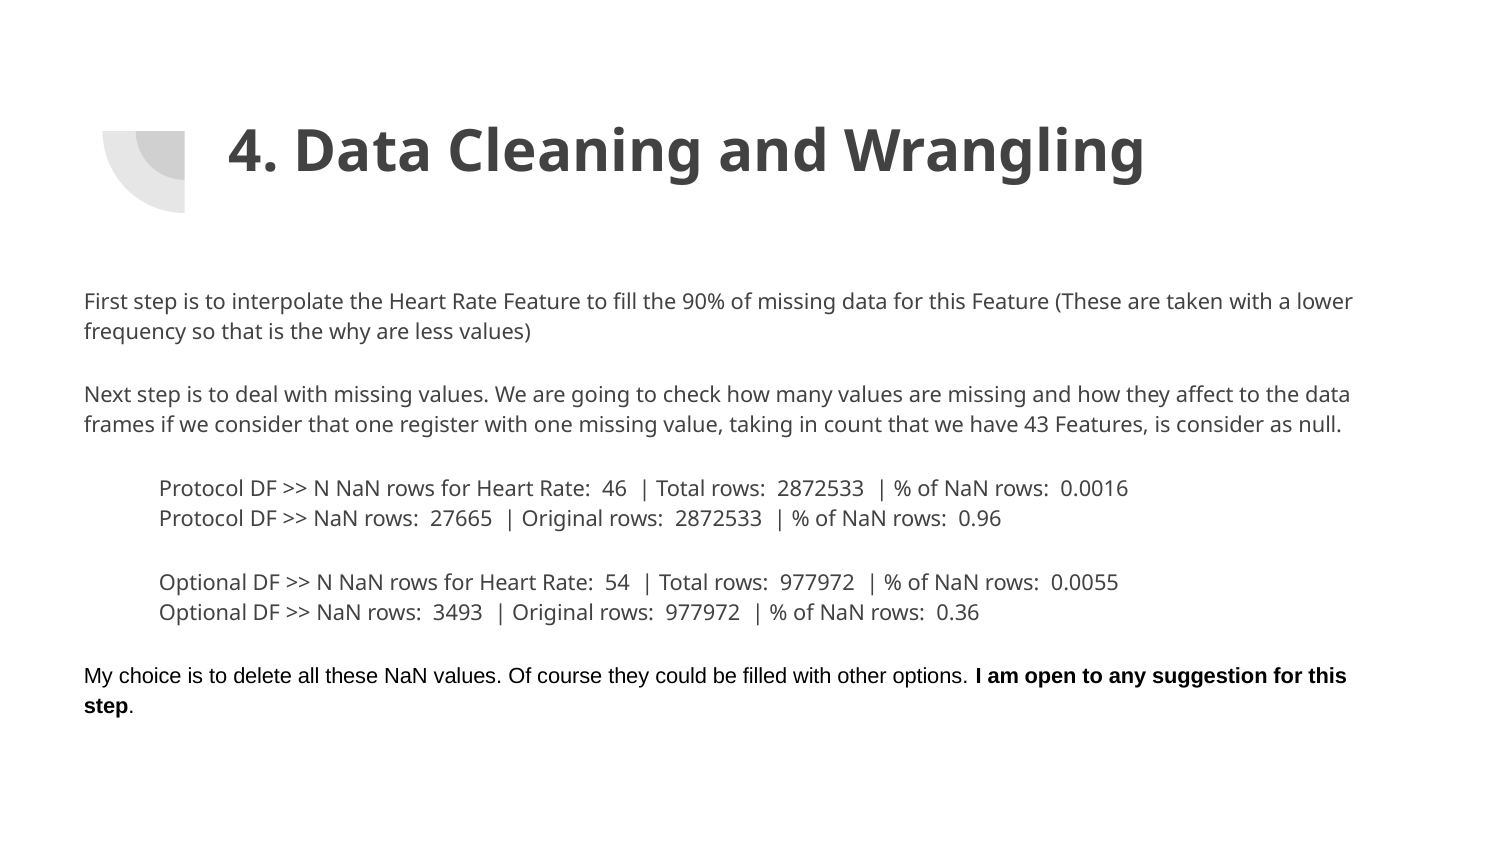

# 4. Data Cleaning and Wrangling
First step is to interpolate the Heart Rate Feature to fill the 90% of missing data for this Feature (These are taken with a lower frequency so that is the why are less values)
Next step is to deal with missing values. We are going to check how many values are missing and how they affect to the data frames if we consider that one register with one missing value, taking in count that we have 43 Features, is consider as null.
Protocol DF >> N NaN rows for Heart Rate: 46 | Total rows: 2872533 | % of NaN rows: 0.0016
Protocol DF >> NaN rows: 27665 | Original rows: 2872533 | % of NaN rows: 0.96
Optional DF >> N NaN rows for Heart Rate: 54 | Total rows: 977972 | % of NaN rows: 0.0055
Optional DF >> NaN rows: 3493 | Original rows: 977972 | % of NaN rows: 0.36
My choice is to delete all these NaN values. Of course they could be filled with other options. I am open to any suggestion for this step.